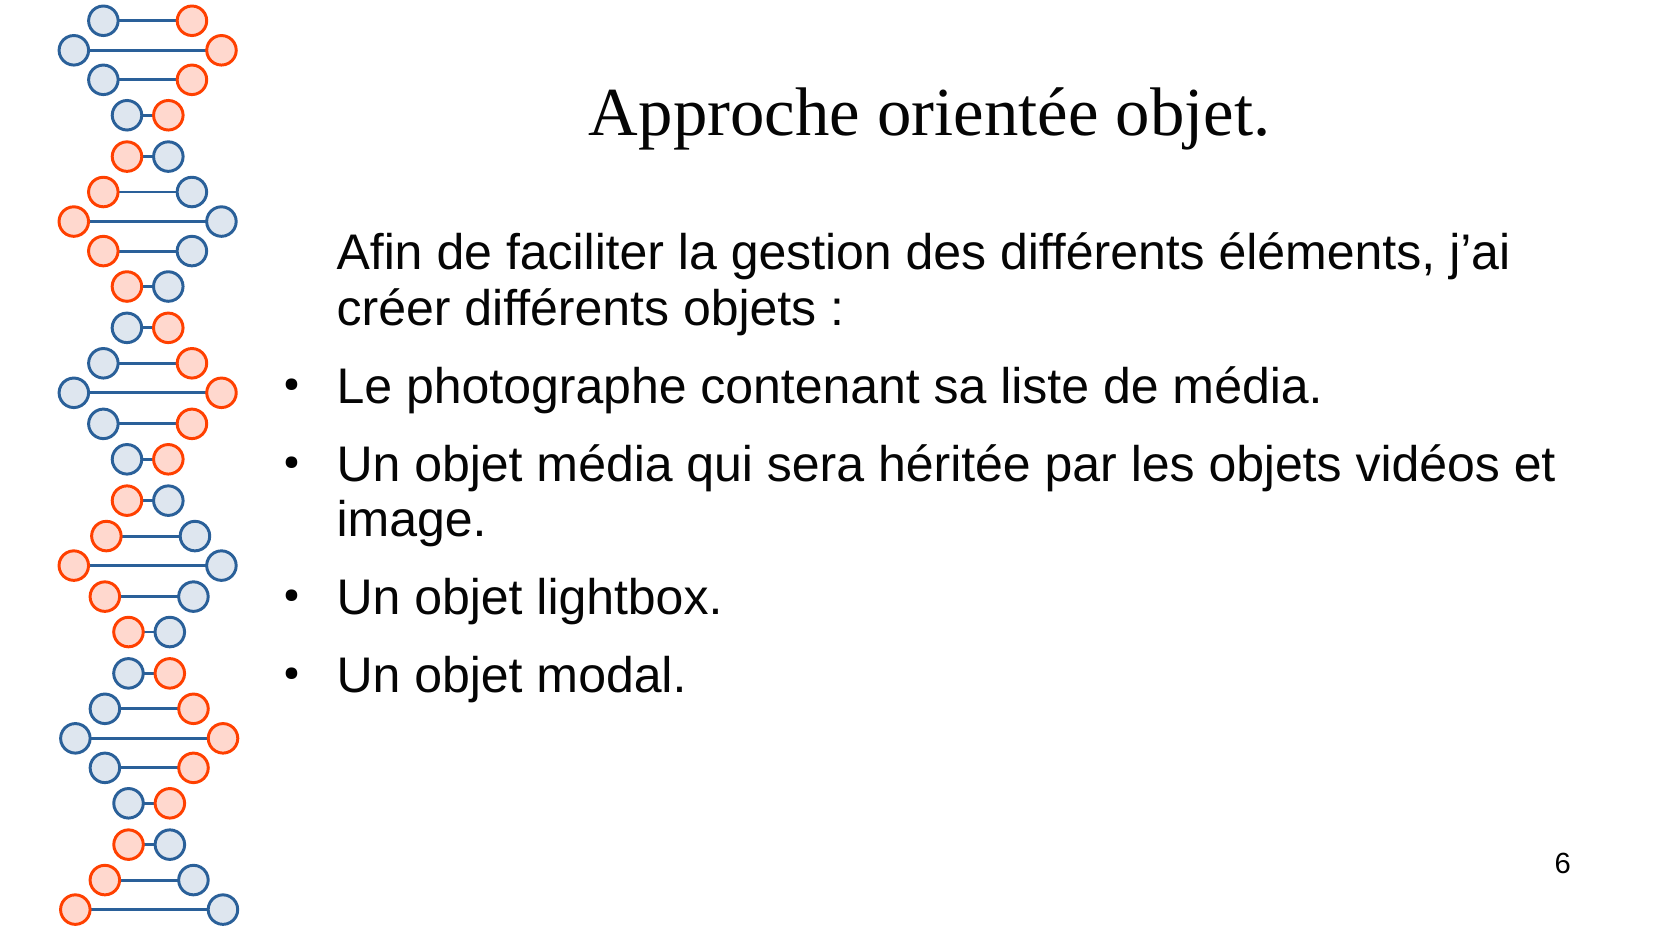

# Approche orientée objet.
Afin de faciliter la gestion des différents éléments, j’ai créer différents objets :
Le photographe contenant sa liste de média.
Un objet média qui sera héritée par les objets vidéos et image.
Un objet lightbox.
Un objet modal.
6